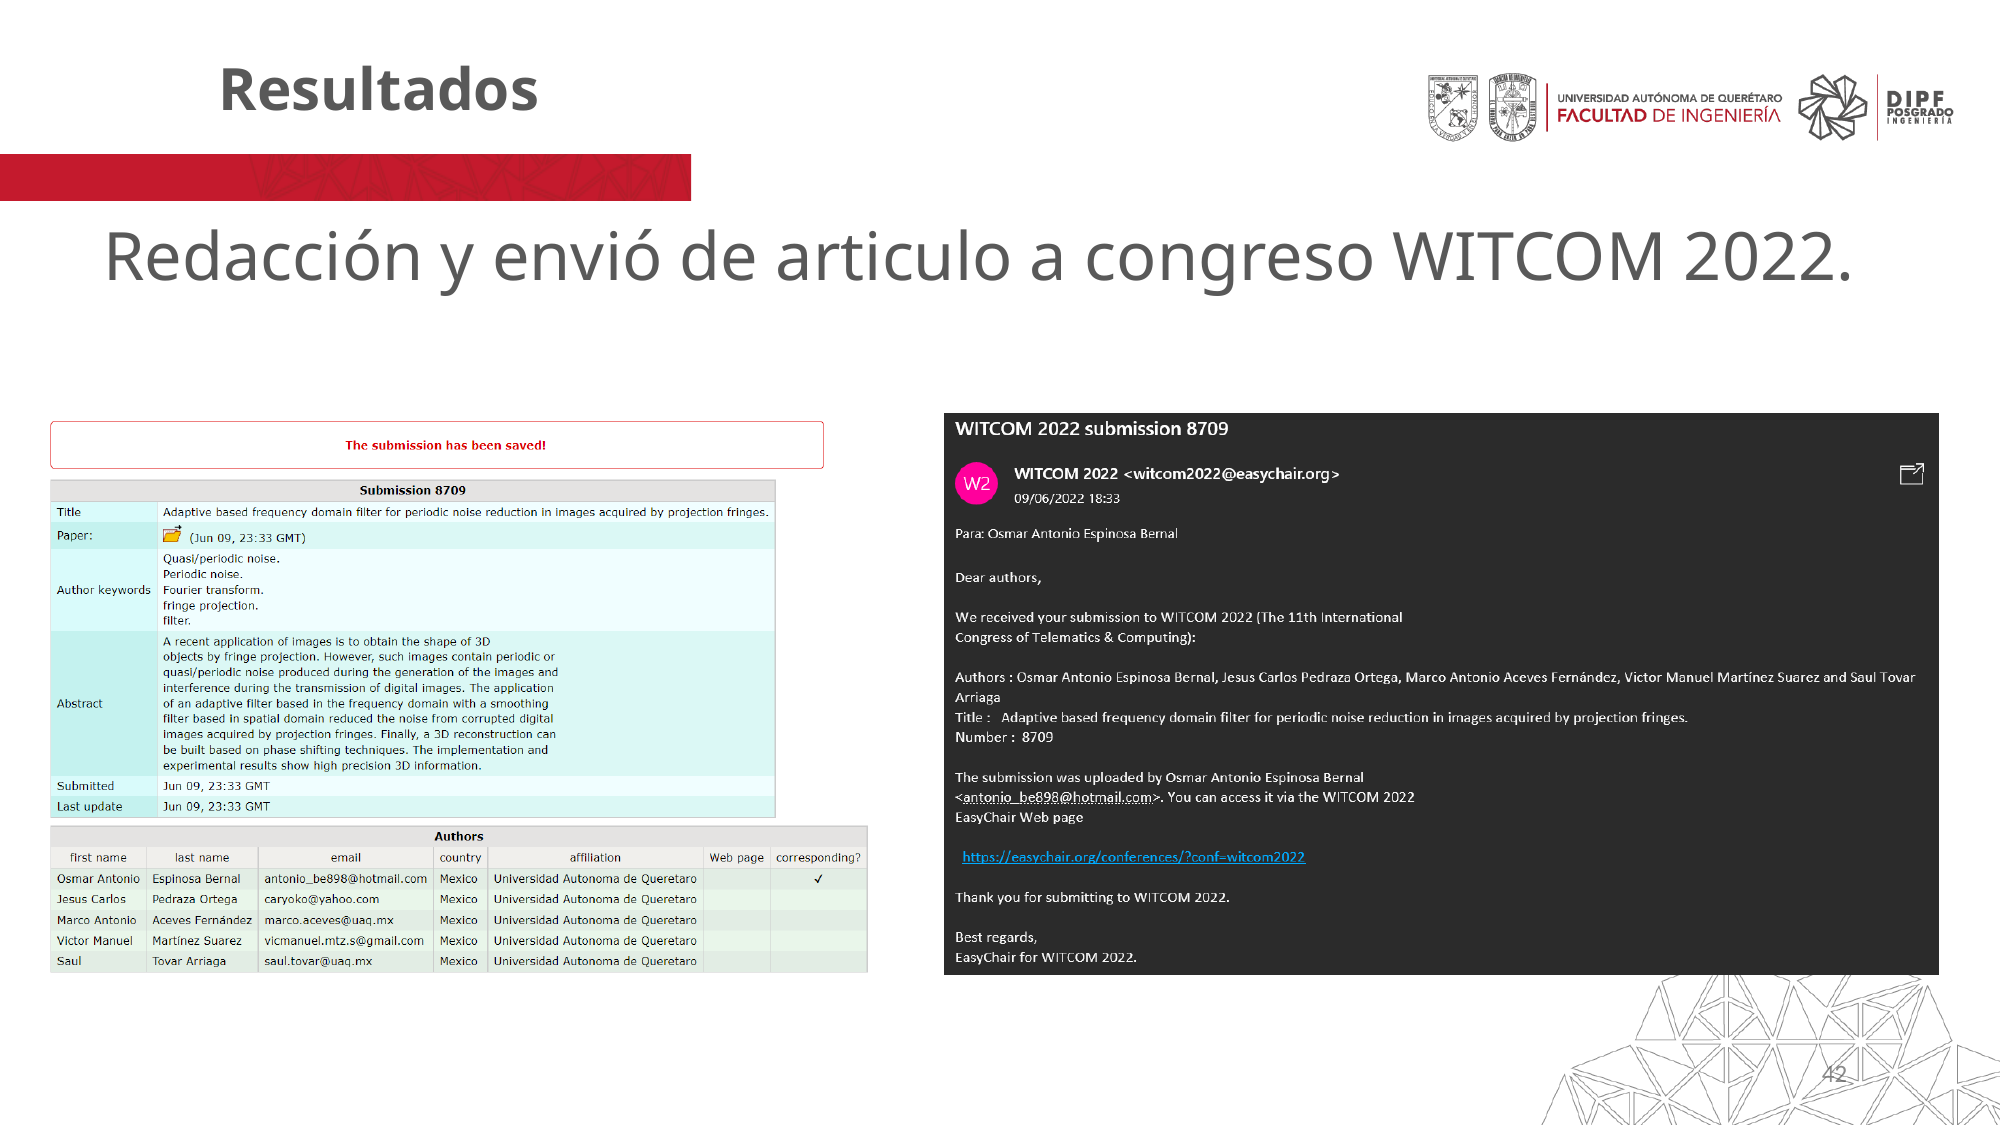

Resultados
Redacción y envió de articulo a congreso WITCOM 2022.
42